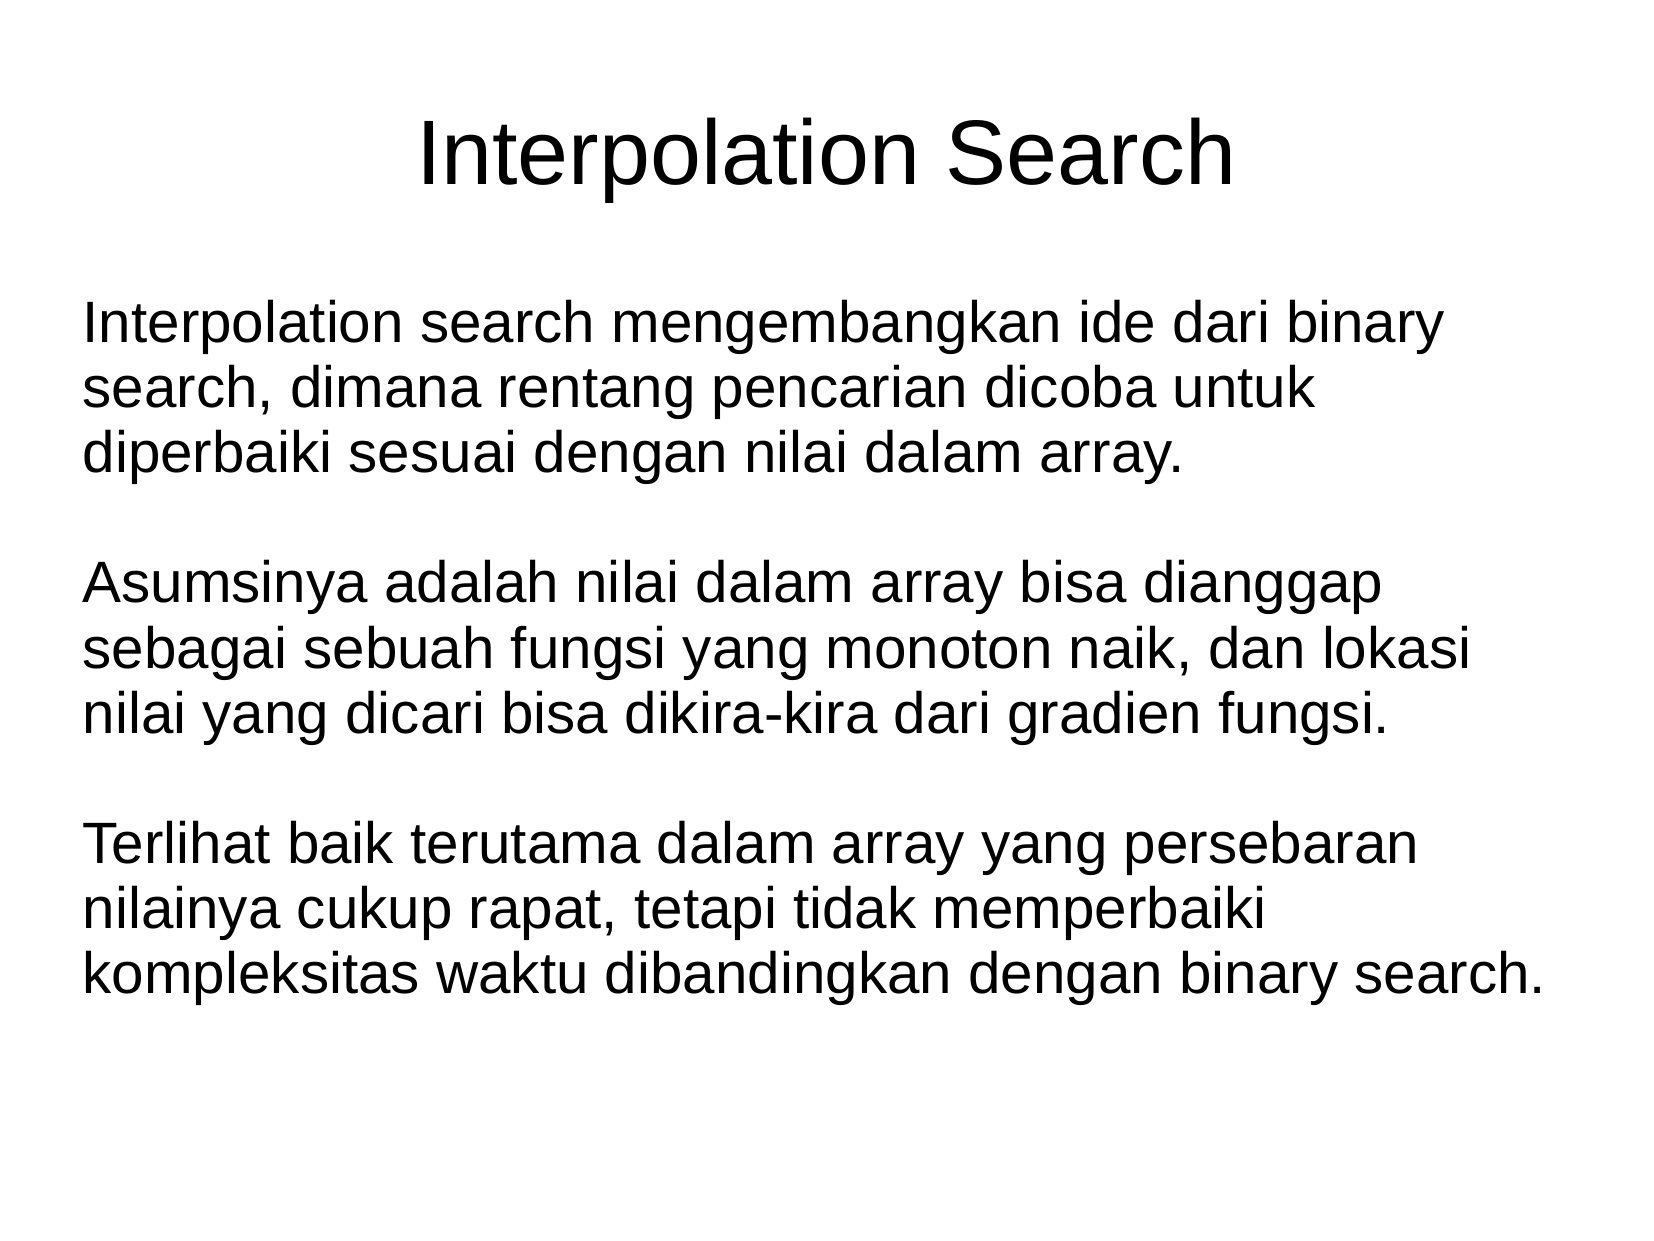

# Interpolation Search
Interpolation search mengembangkan ide dari binary search, dimana rentang pencarian dicoba untuk diperbaiki sesuai dengan nilai dalam array.
Asumsinya adalah nilai dalam array bisa dianggap sebagai sebuah fungsi yang monoton naik, dan lokasi nilai yang dicari bisa dikira-kira dari gradien fungsi.
Terlihat baik terutama dalam array yang persebaran nilainya cukup rapat, tetapi tidak memperbaiki kompleksitas waktu dibandingkan dengan binary search.